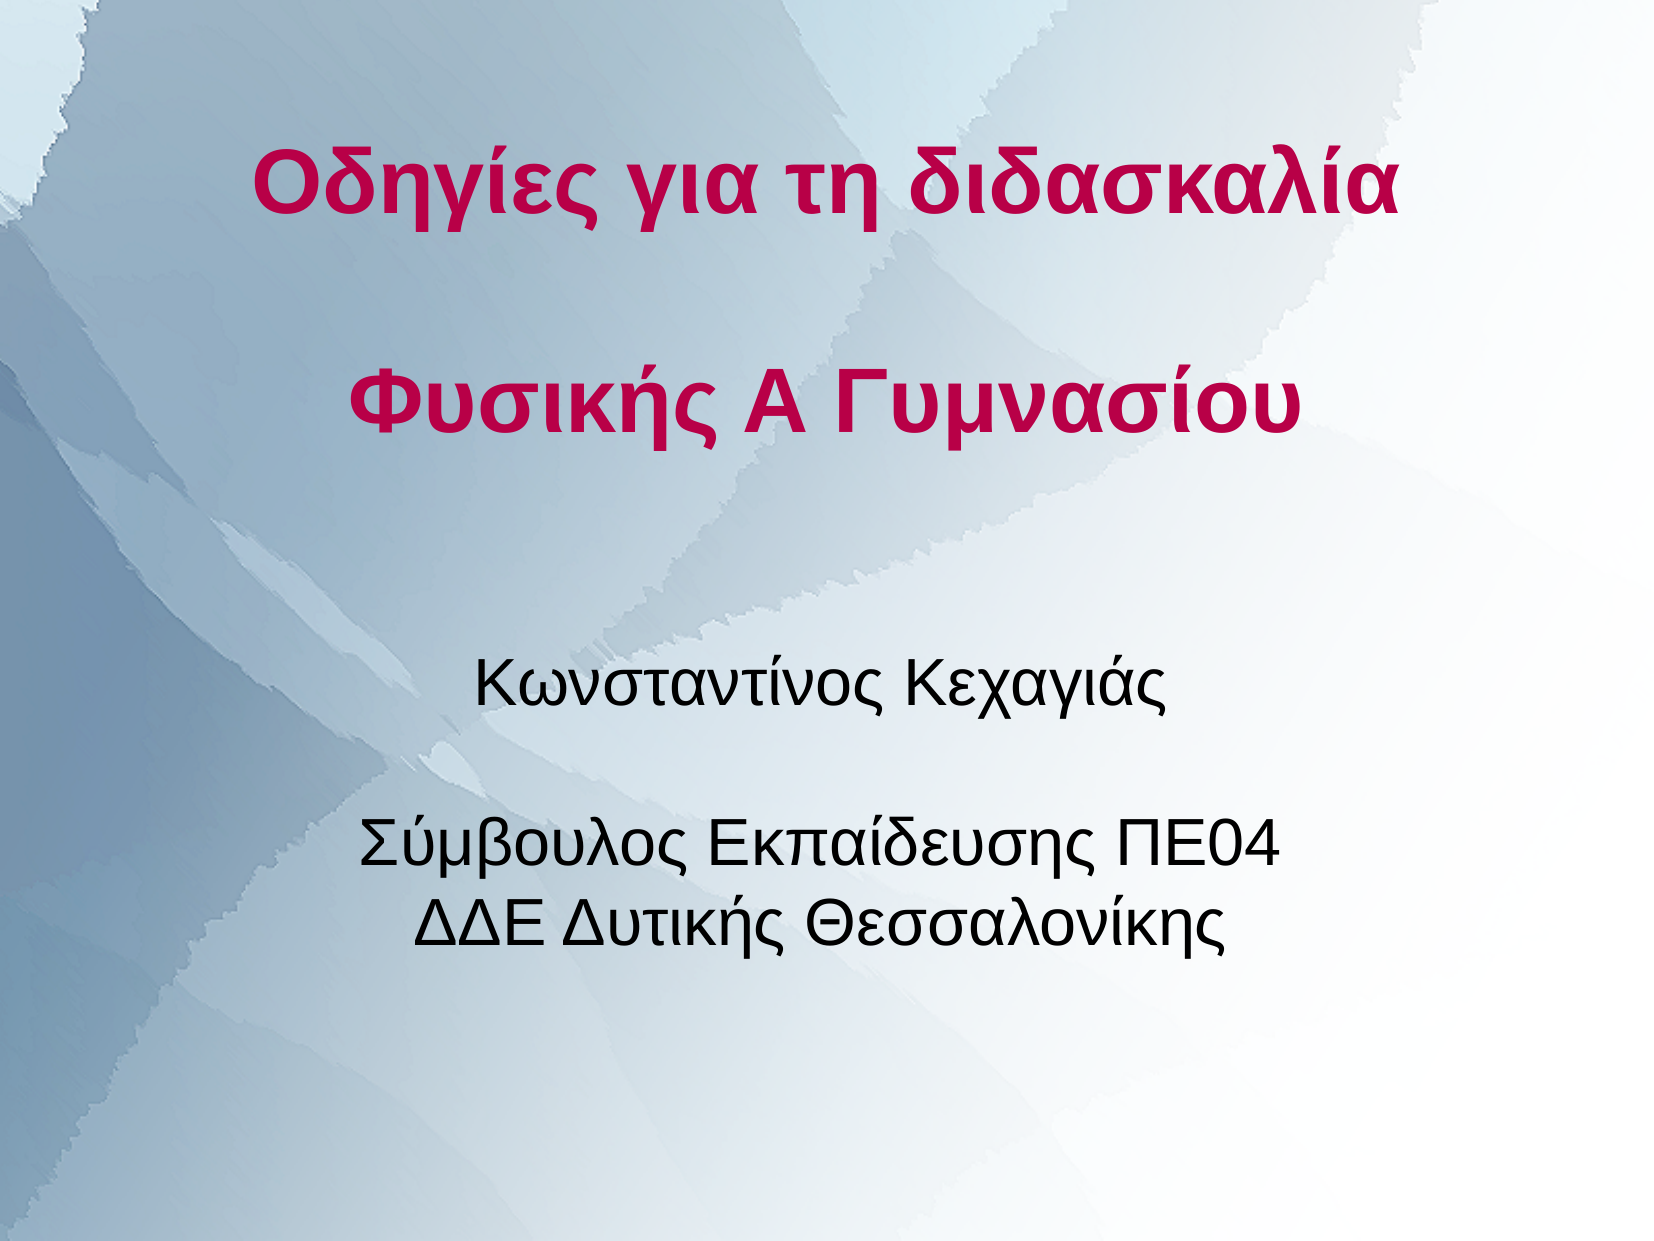

# Οδηγίες για τη διδασκαλία Φυσικής Α Γυμνασίου
Κωνσταντίνος Κεχαγιάς
Σύμβουλος Εκπαίδευσης ΠΕ04
ΔΔΕ Δυτικής Θεσσαλονίκης